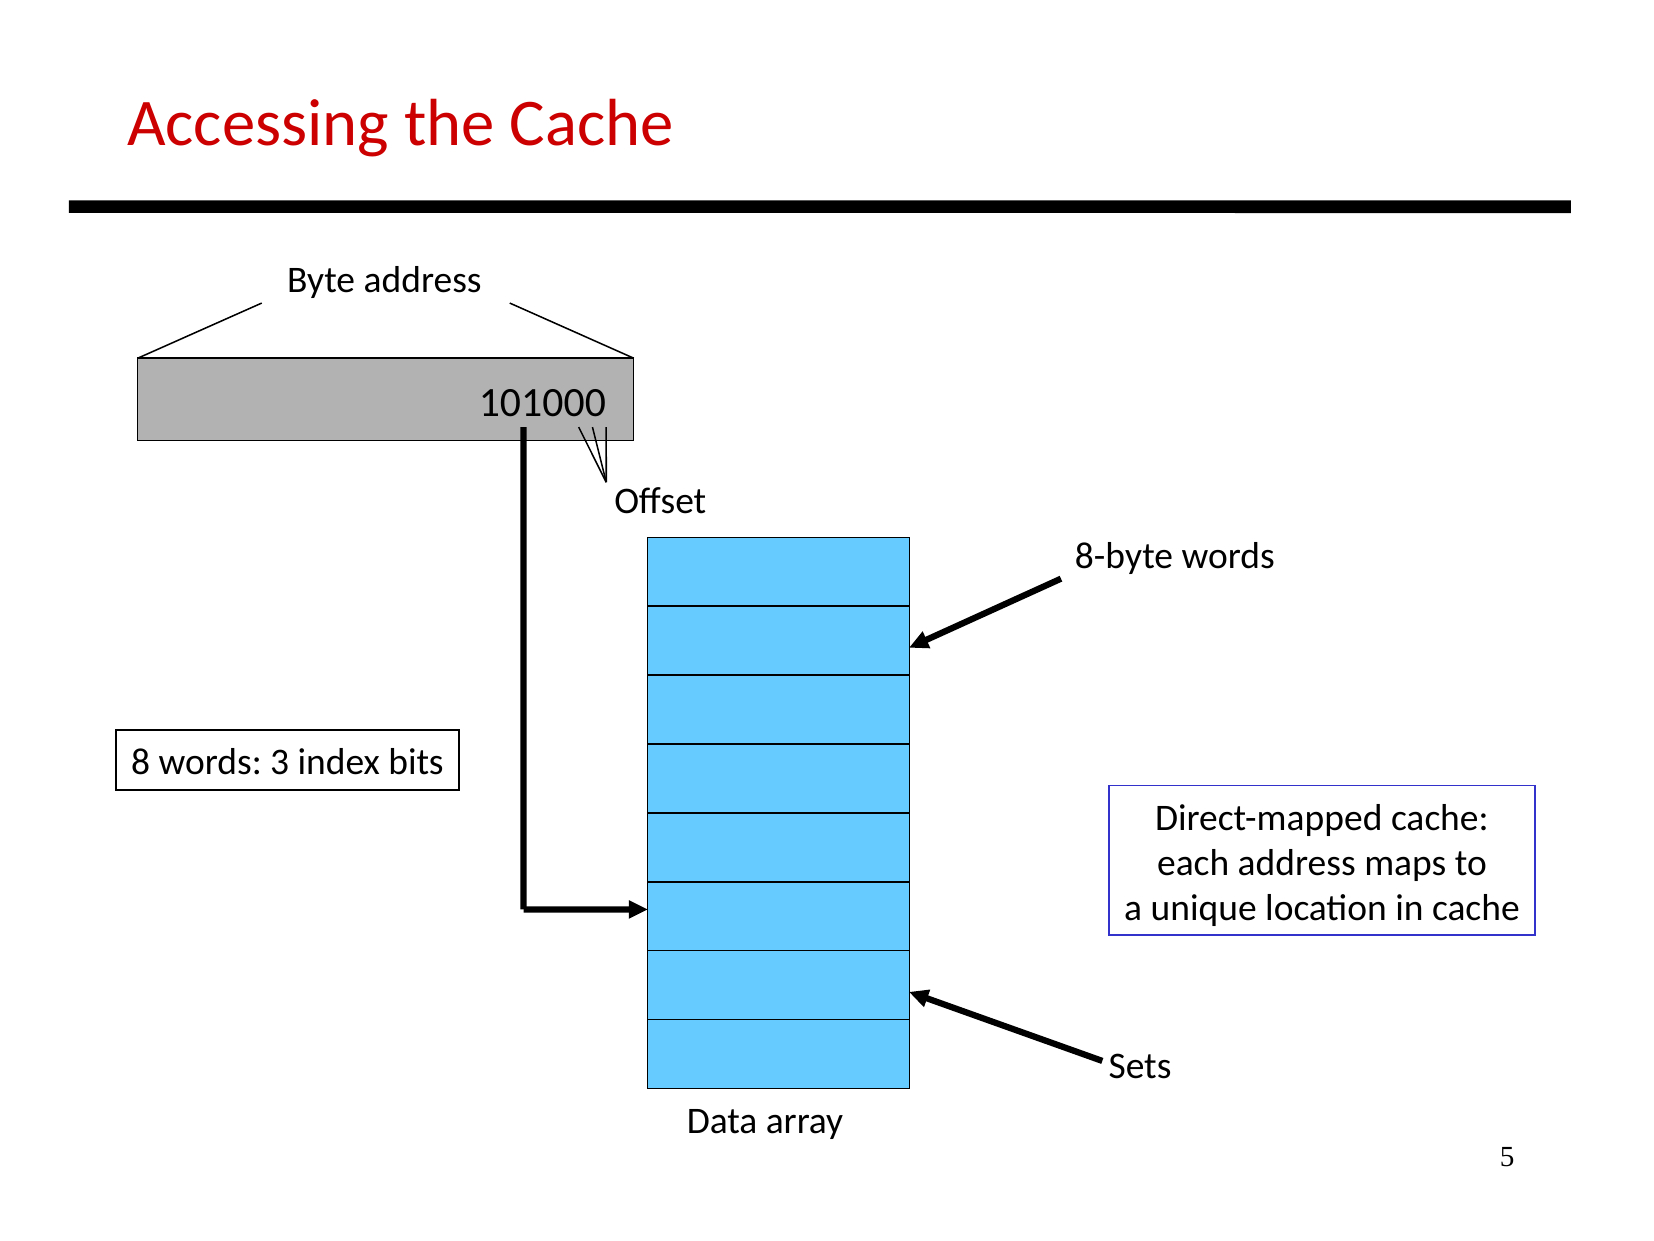

Accessing the Cache
Byte address
 101000
Offset
8-byte words
8 words: 3 index bits
Direct-mapped cache:
each address maps to
a unique location in cache
Sets
Data array